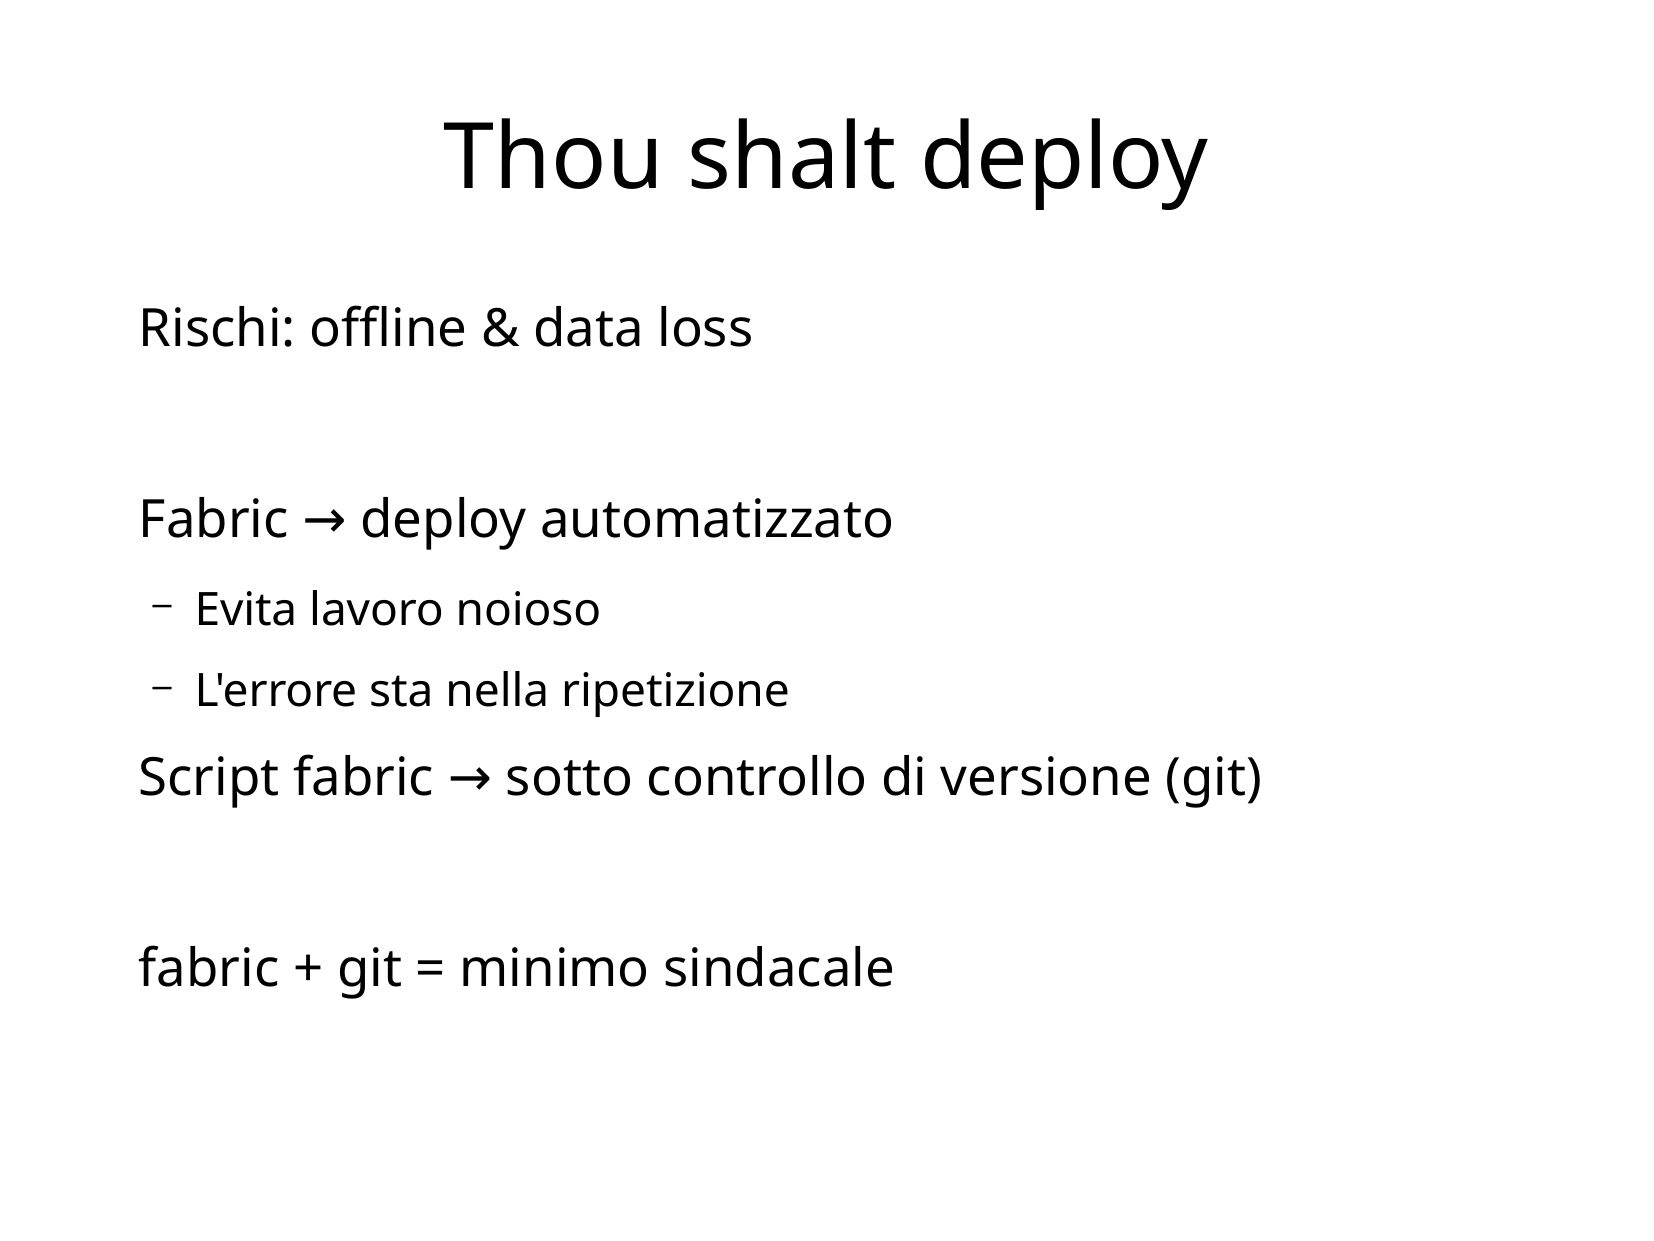

# Thou shalt deploy
Rischi: offline & data loss
Fabric → deploy automatizzato
Evita lavoro noioso
L'errore sta nella ripetizione
Script fabric → sotto controllo di versione (git)
fabric + git = minimo sindacale